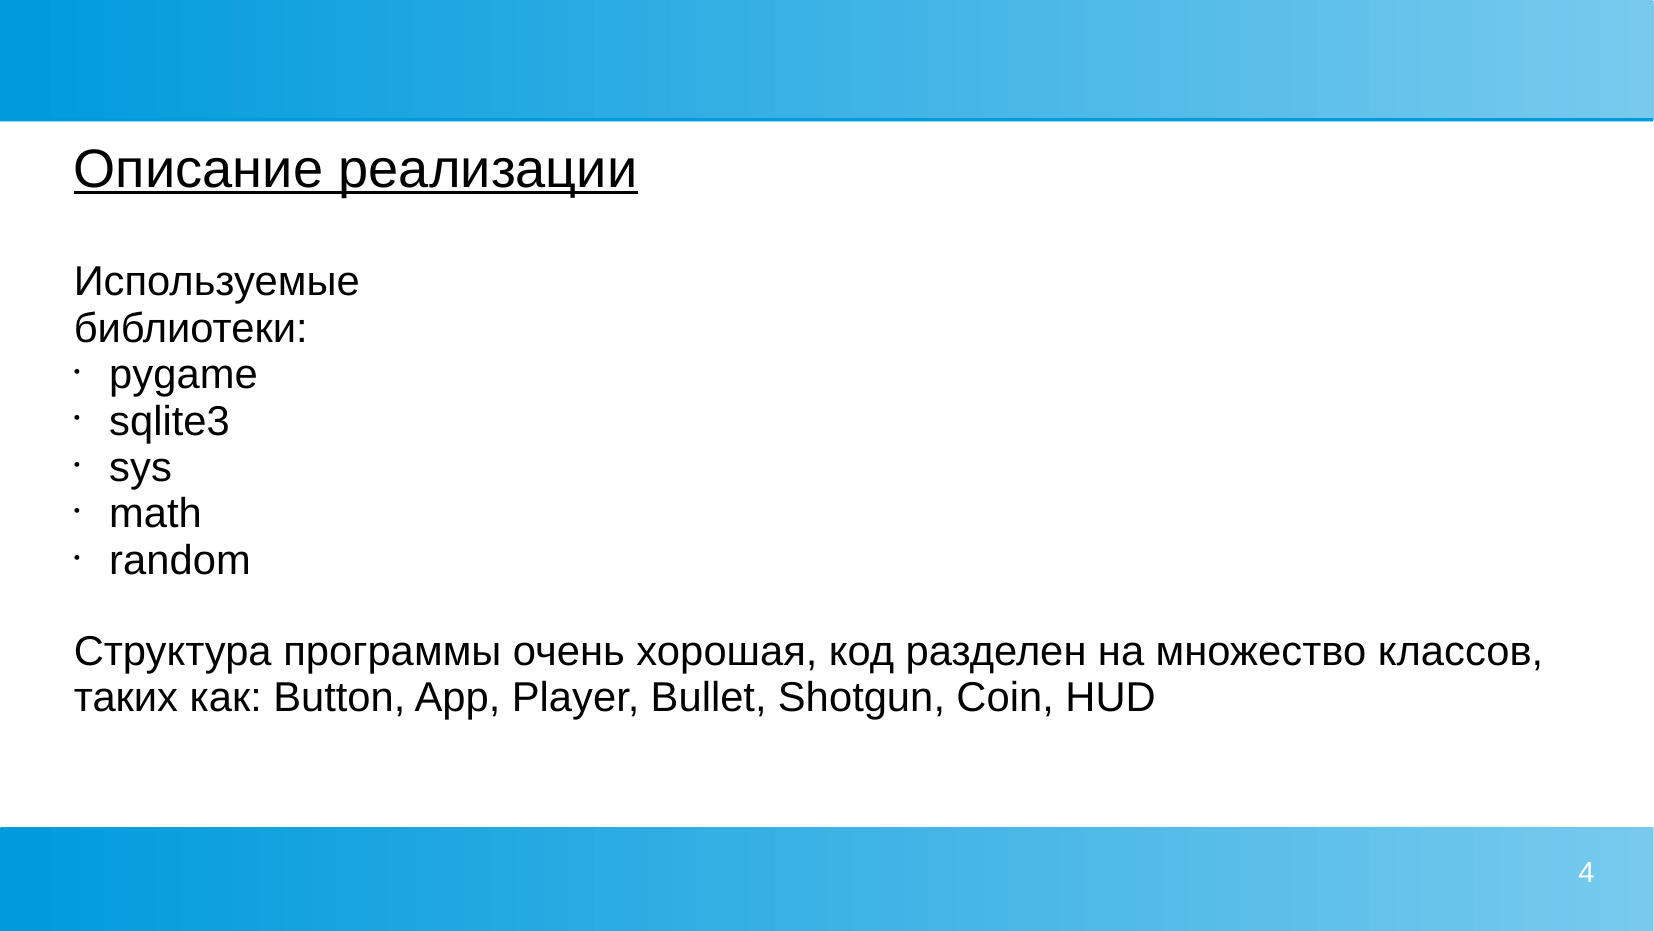

Описание реализации
Используемые библиотеки:
pygame
sqlite3
sys
math
random
Структура программы очень хорошая, код разделен на множество классов, таких как: Button, App, Player, Bullet, Shotgun, Coin, HUD
4